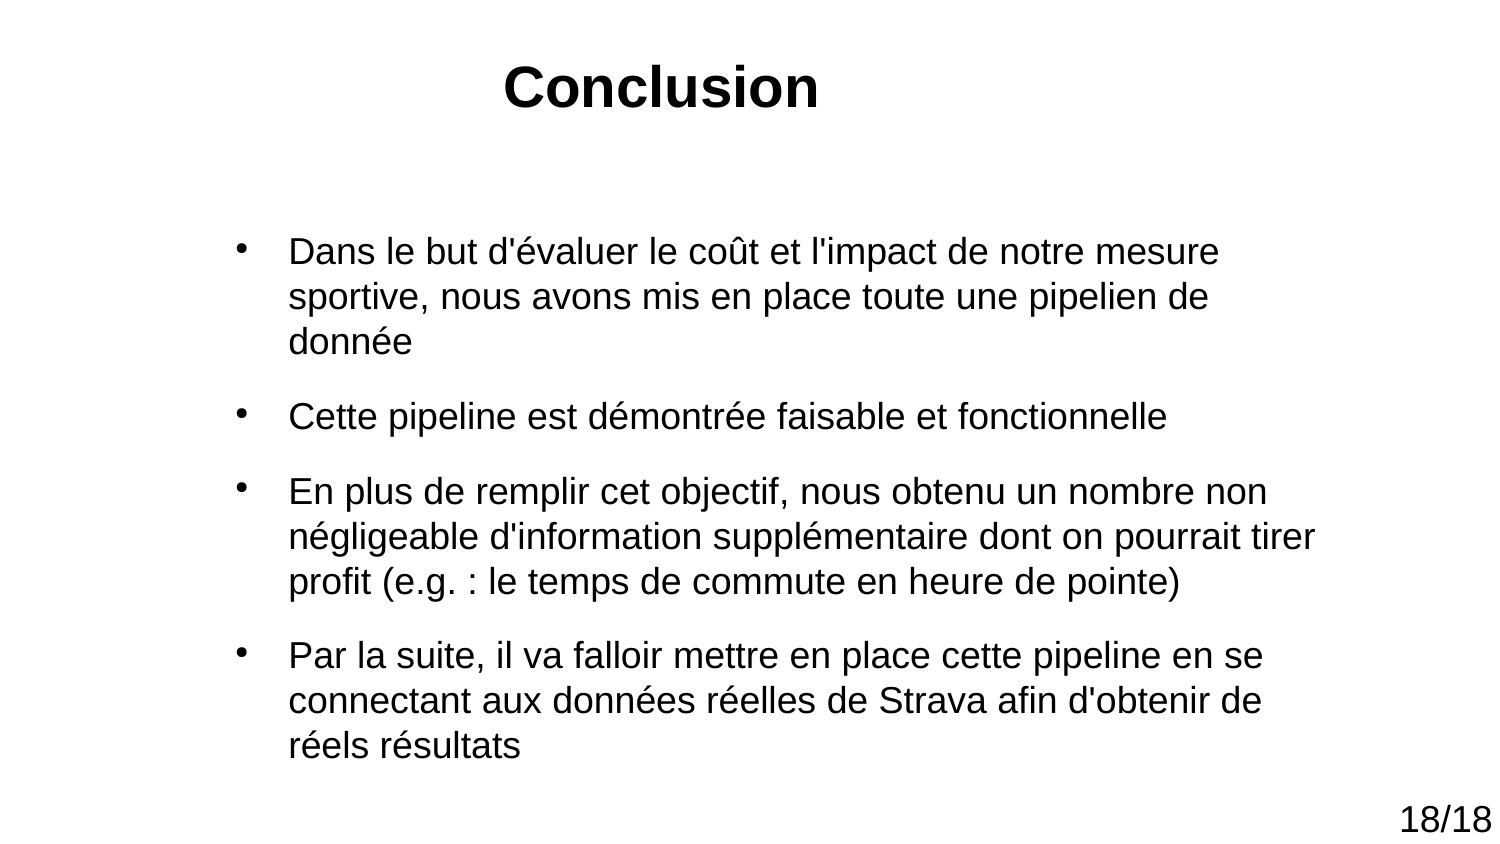

# Conclusion
Dans le but d'évaluer le coût et l'impact de notre mesure sportive, nous avons mis en place toute une pipelien de donnée
Cette pipeline est démontrée faisable et fonctionnelle
En plus de remplir cet objectif, nous obtenu un nombre non négligeable d'information supplémentaire dont on pourrait tirer profit (e.g. : le temps de commute en heure de pointe)
Par la suite, il va falloir mettre en place cette pipeline en se connectant aux données réelles de Strava afin d'obtenir de réels résultats
18/18